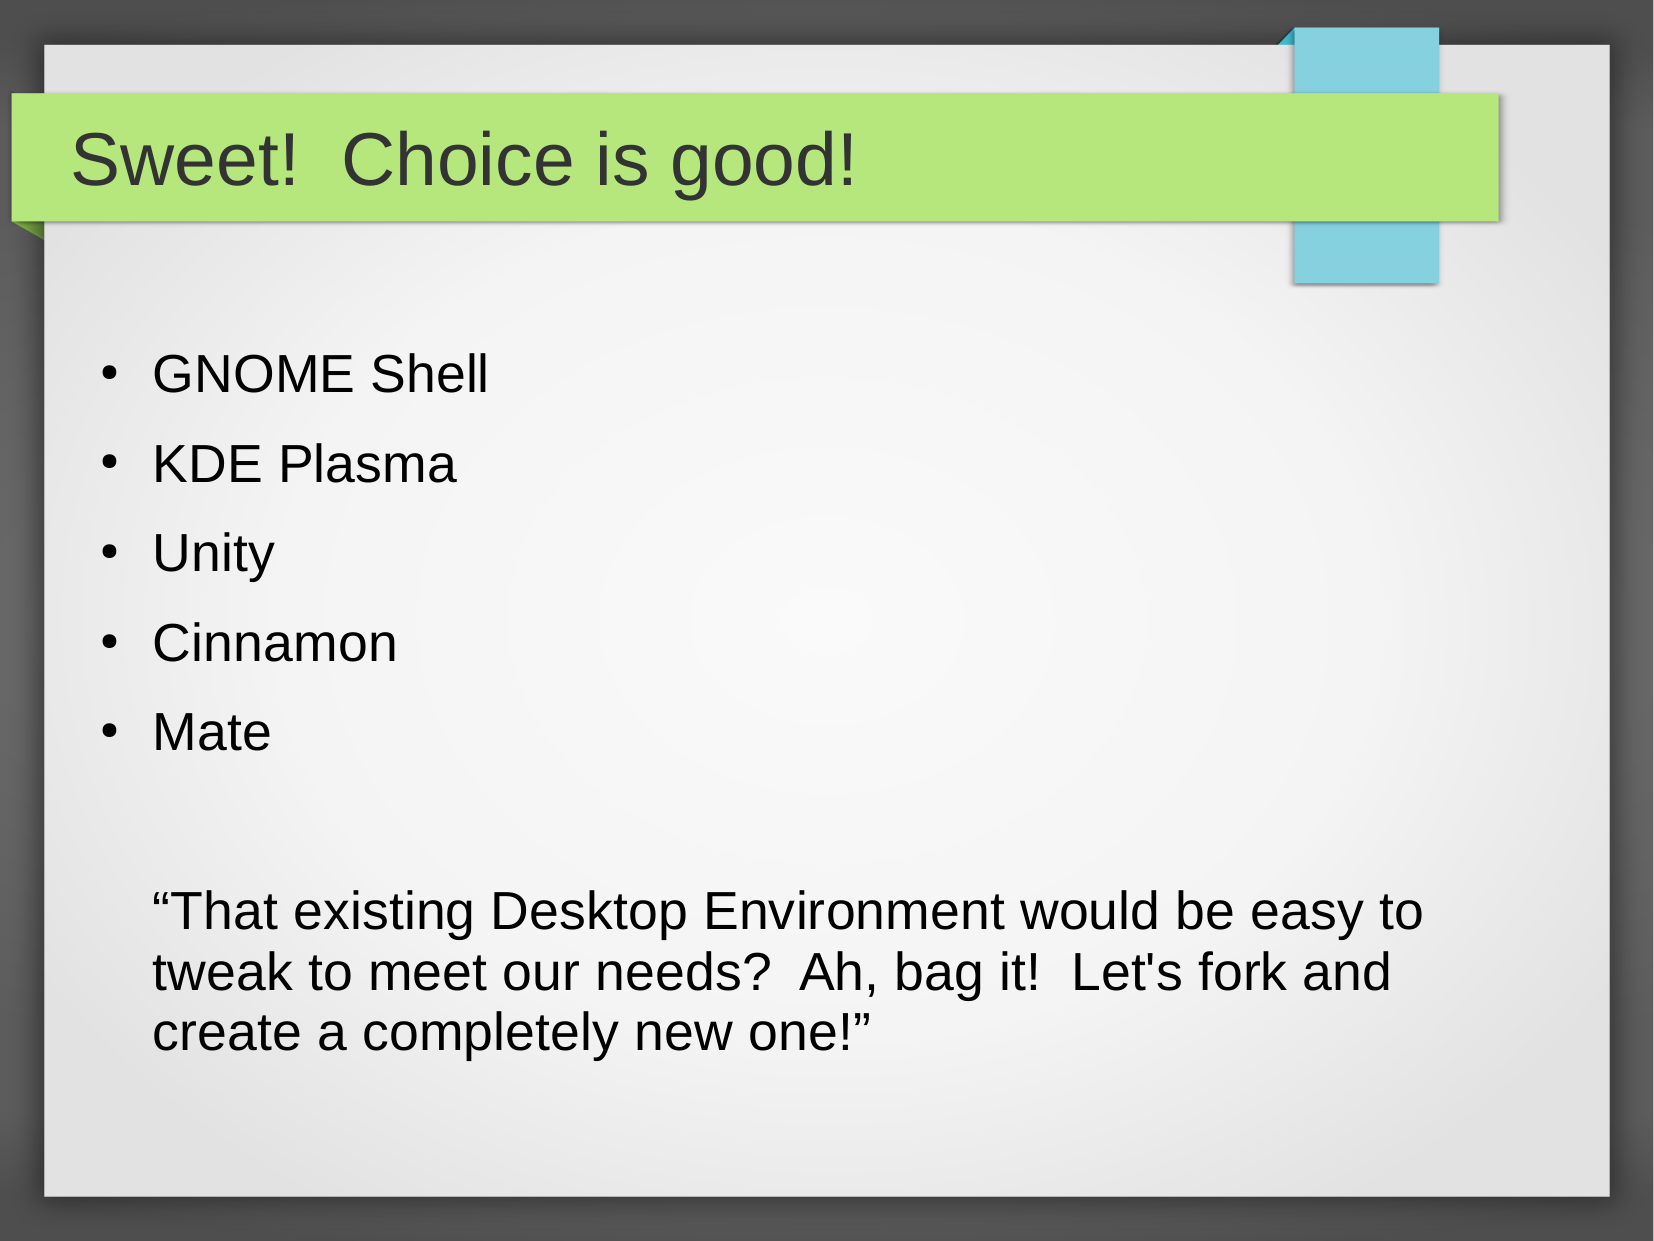

# Sweet! Choice is good!
GNOME Shell
KDE Plasma
Unity
Cinnamon
Mate
“That existing Desktop Environment would be easy to tweak to meet our needs? Ah, bag it! Let's fork and create a completely new one!”